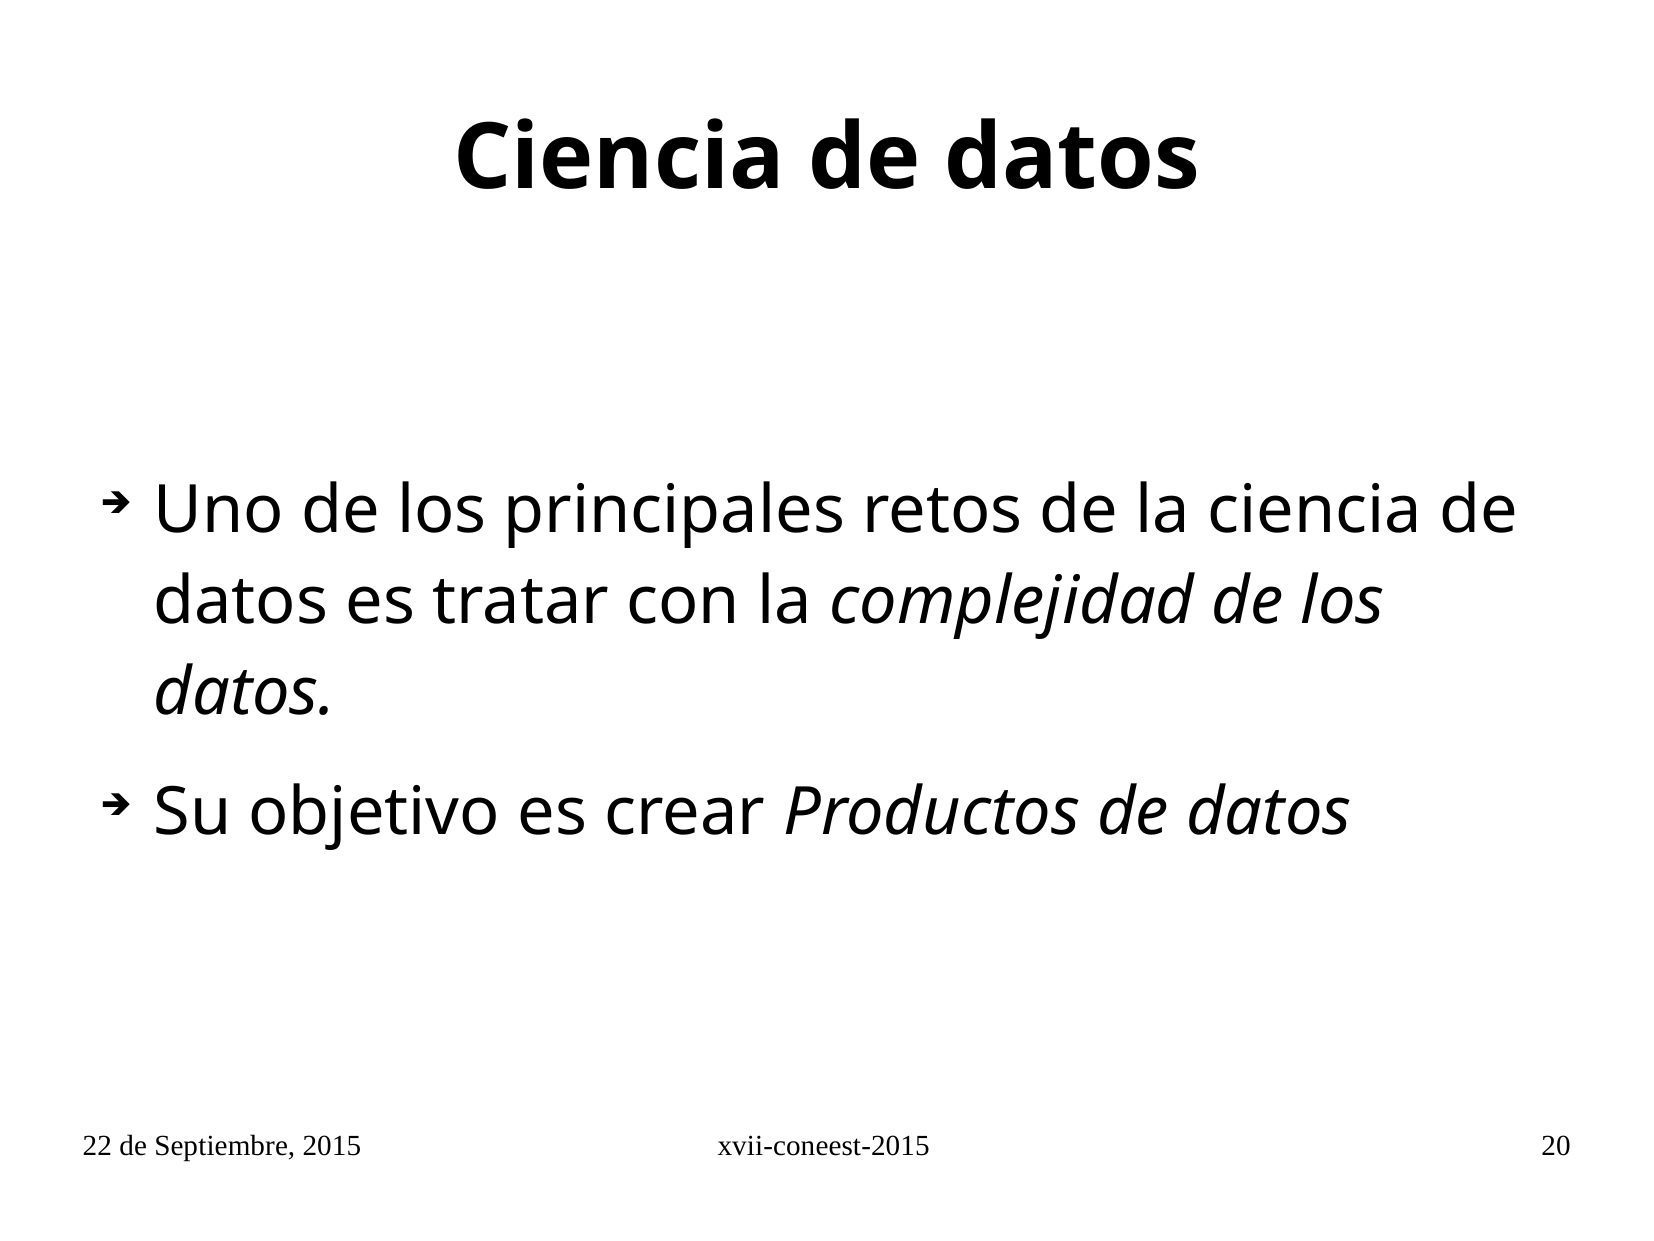

# Ciencia de datos
Uno de los principales retos de la ciencia de datos es tratar con la complejidad de los datos.
Su objetivo es crear Productos de datos
22 de Septiembre, 2015
xvii-coneest-2015
20